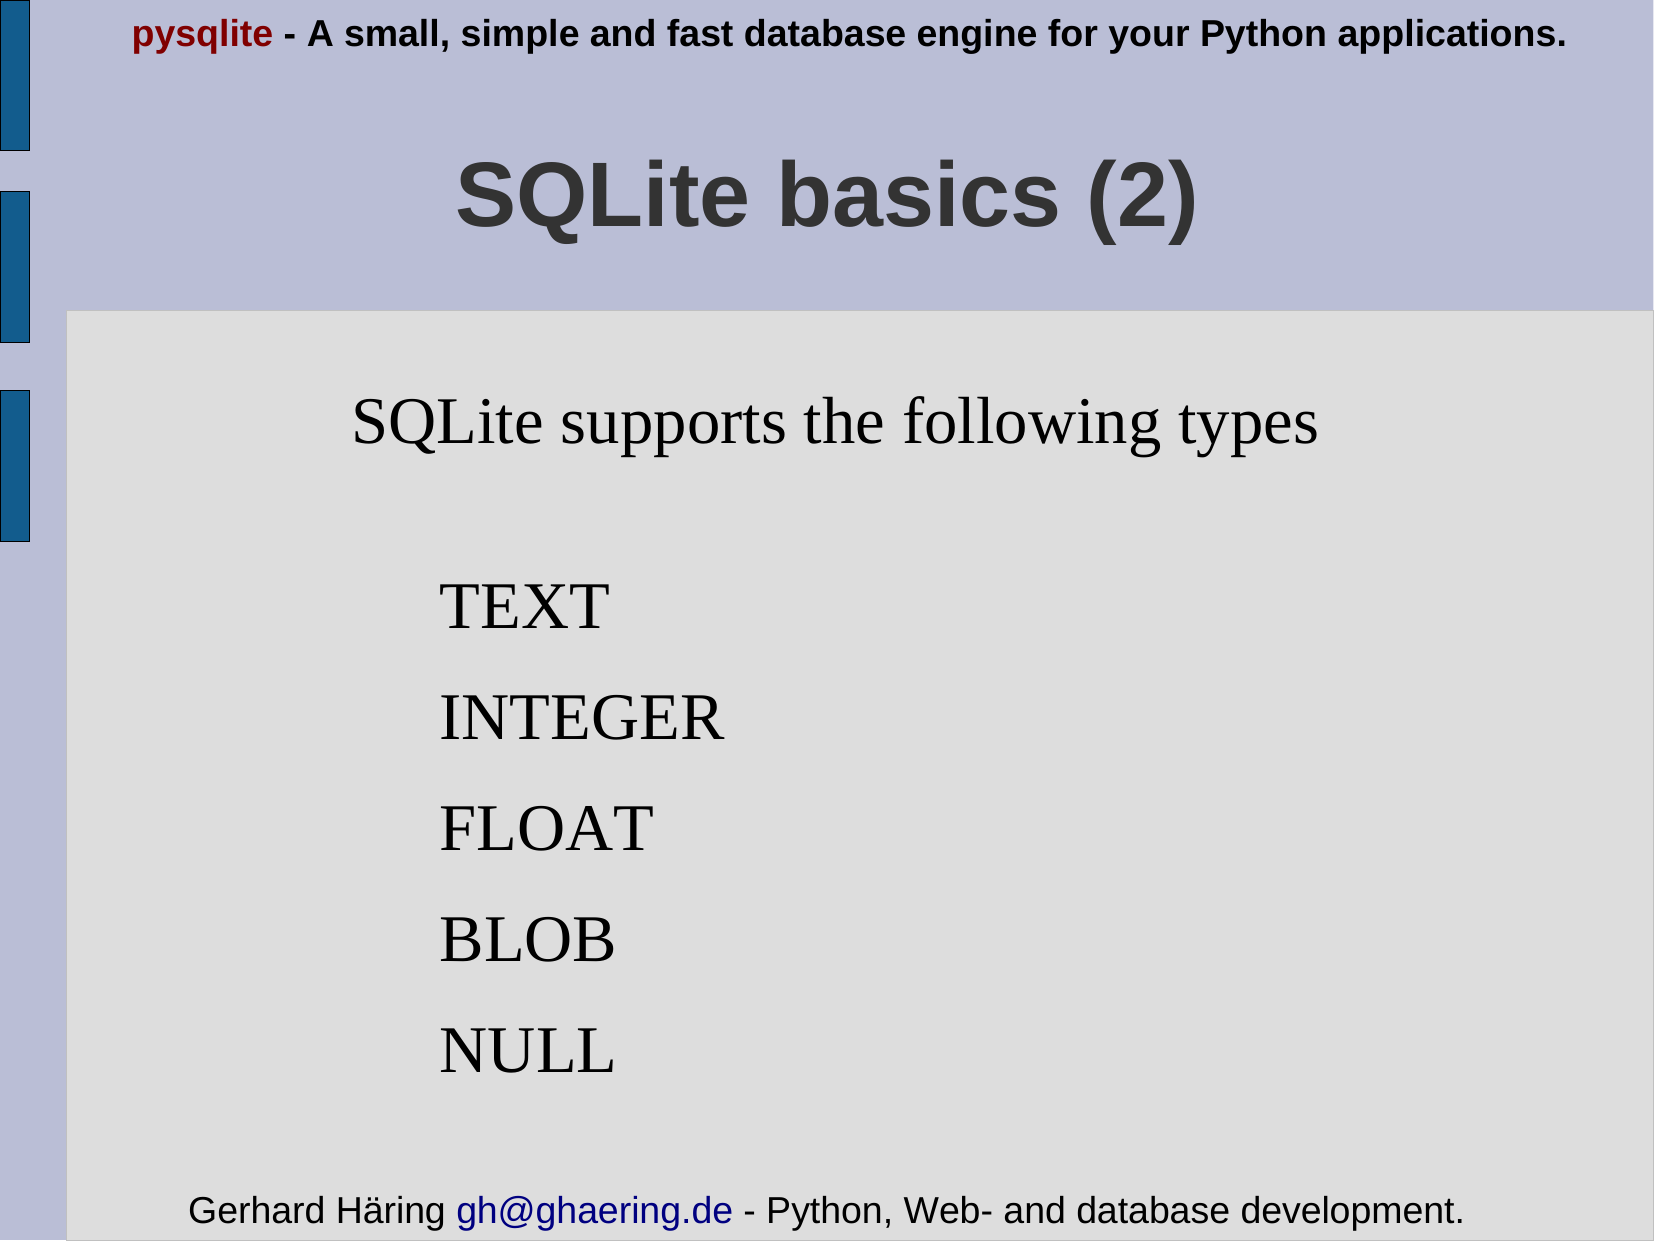

# SQLite basics (2)
SQLite supports the following types
TEXT
INTEGER
FLOAT
BLOB
NULL